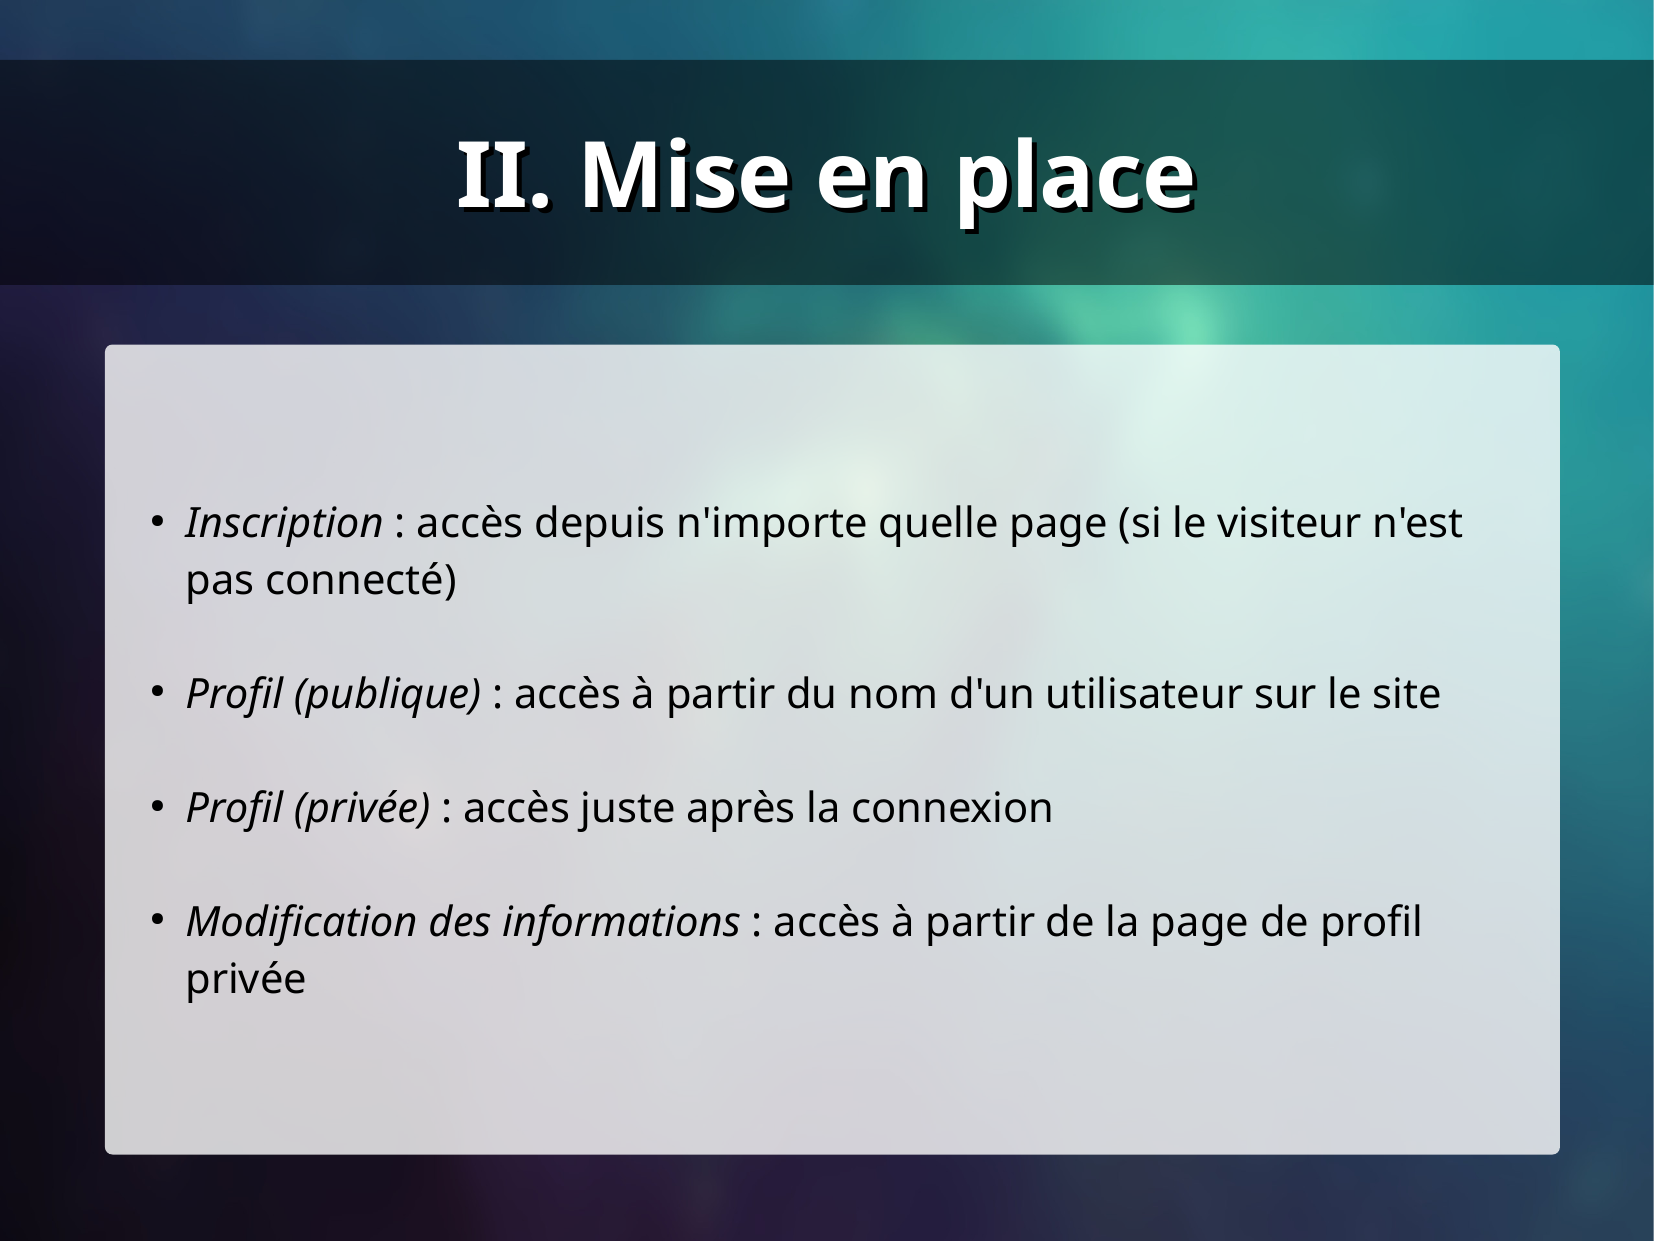

# II. Mise en place
Inscription : accès depuis n'importe quelle page (si le visiteur n'est pas connecté)
Profil (publique) : accès à partir du nom d'un utilisateur sur le site
Profil (privée) : accès juste après la connexion
Modification des informations : accès à partir de la page de profil privée